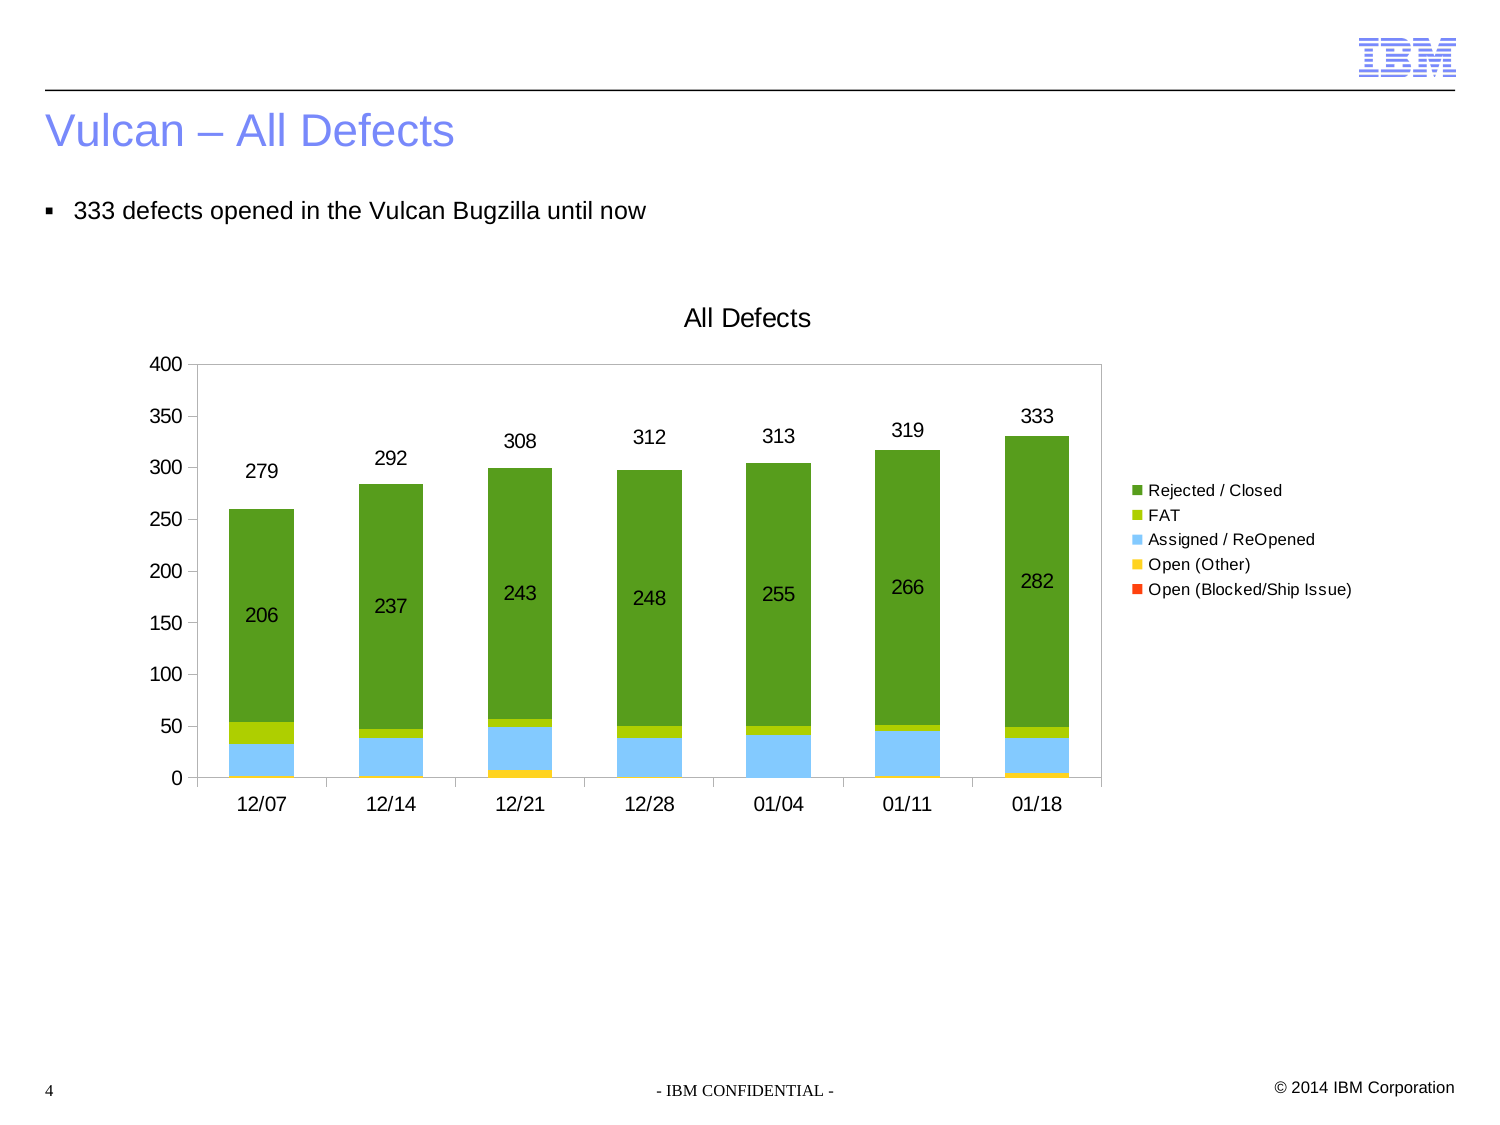

# Vulcan – All Defects
333 defects opened in the Vulcan Bugzilla until now
### Chart: All Defects
| Category | Open (Blocked/Ship Issue) | Open (Other) | Assigned / ReOpened | FAT | Rejected / Closed | |
|---|---|---|---|---|---|---|
| 12/07 | 0.0 | 2.0 | 31.0 | 21.0 | 206.0 | 279.0 |
| 12/14 | 0.0 | 2.0 | 37.0 | 8.0 | 237.0 | 292.0 |
| 12/21 | 0.0 | 8.0 | 41.0 | 8.0 | 243.0 | 308.0 |
| 12/28 | 0.0 | 1.0 | 38.0 | 11.0 | 248.0 | 312.0 |
| 01/04 | 0.0 | 0.0 | 41.0 | 9.0 | 255.0 | 313.0 |
| 01/11 | 0.0 | 2.0 | 43.0 | 6.0 | 266.0 | 319.0 |
| 01/18 | 0.0 | 5.0 | 34.0 | 10.0 | 282.0 | 333.0 |4